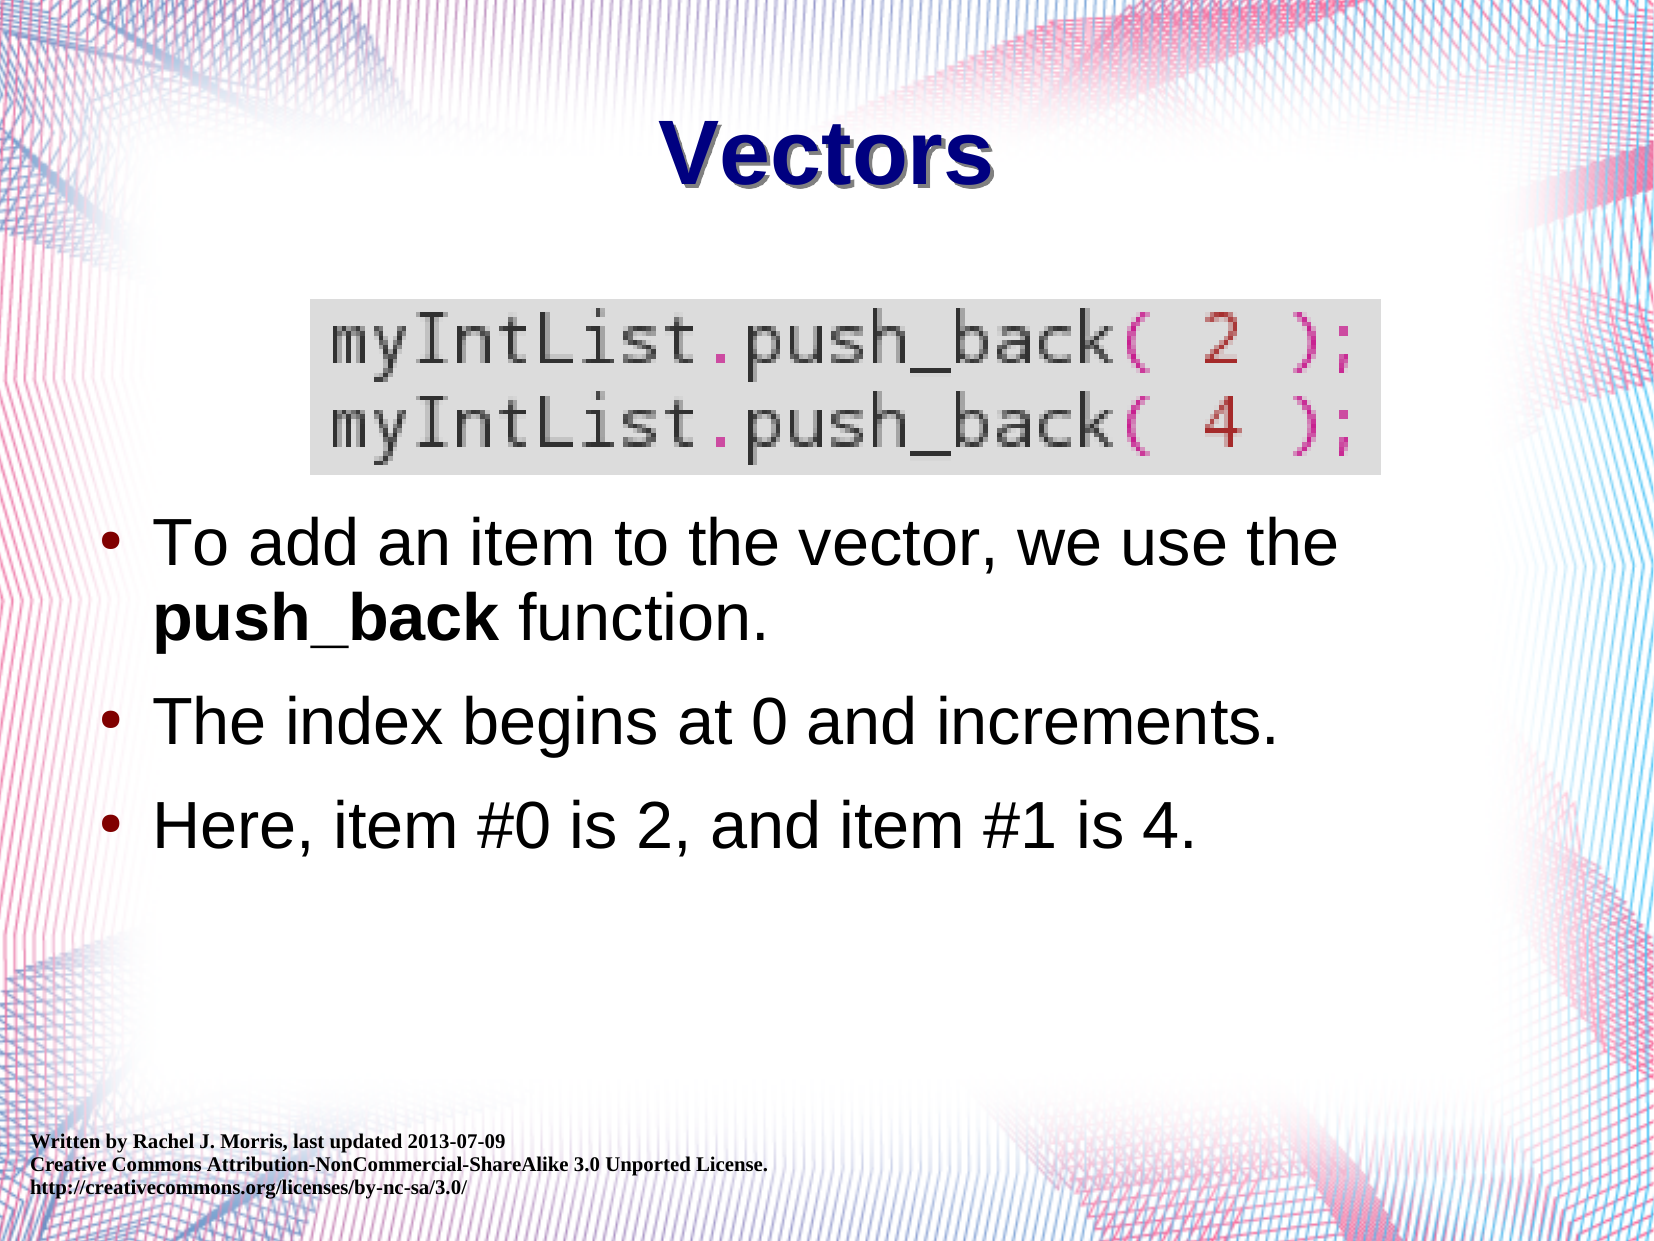

# Vectors
To add an item to the vector, we use the push_back function.
The index begins at 0 and increments.
Here, item #0 is 2, and item #1 is 4.